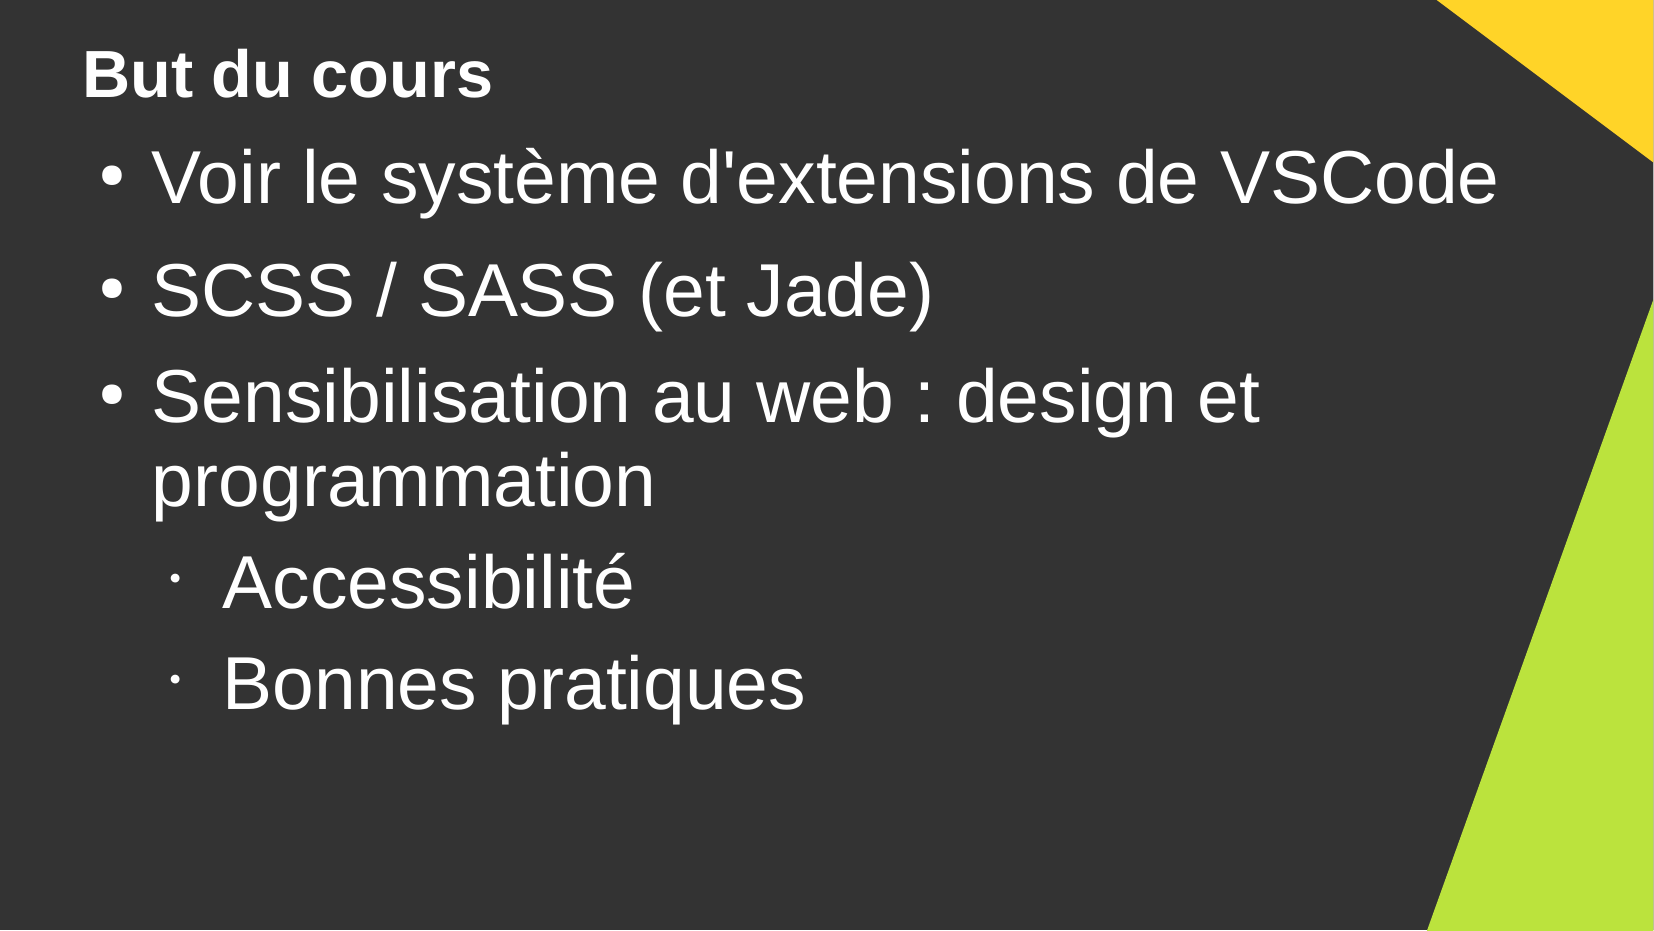

# But du cours
Voir le système d'extensions de VSCode
SCSS / SASS (et Jade)
Sensibilisation au web : design et programmation
Accessibilité
Bonnes pratiques